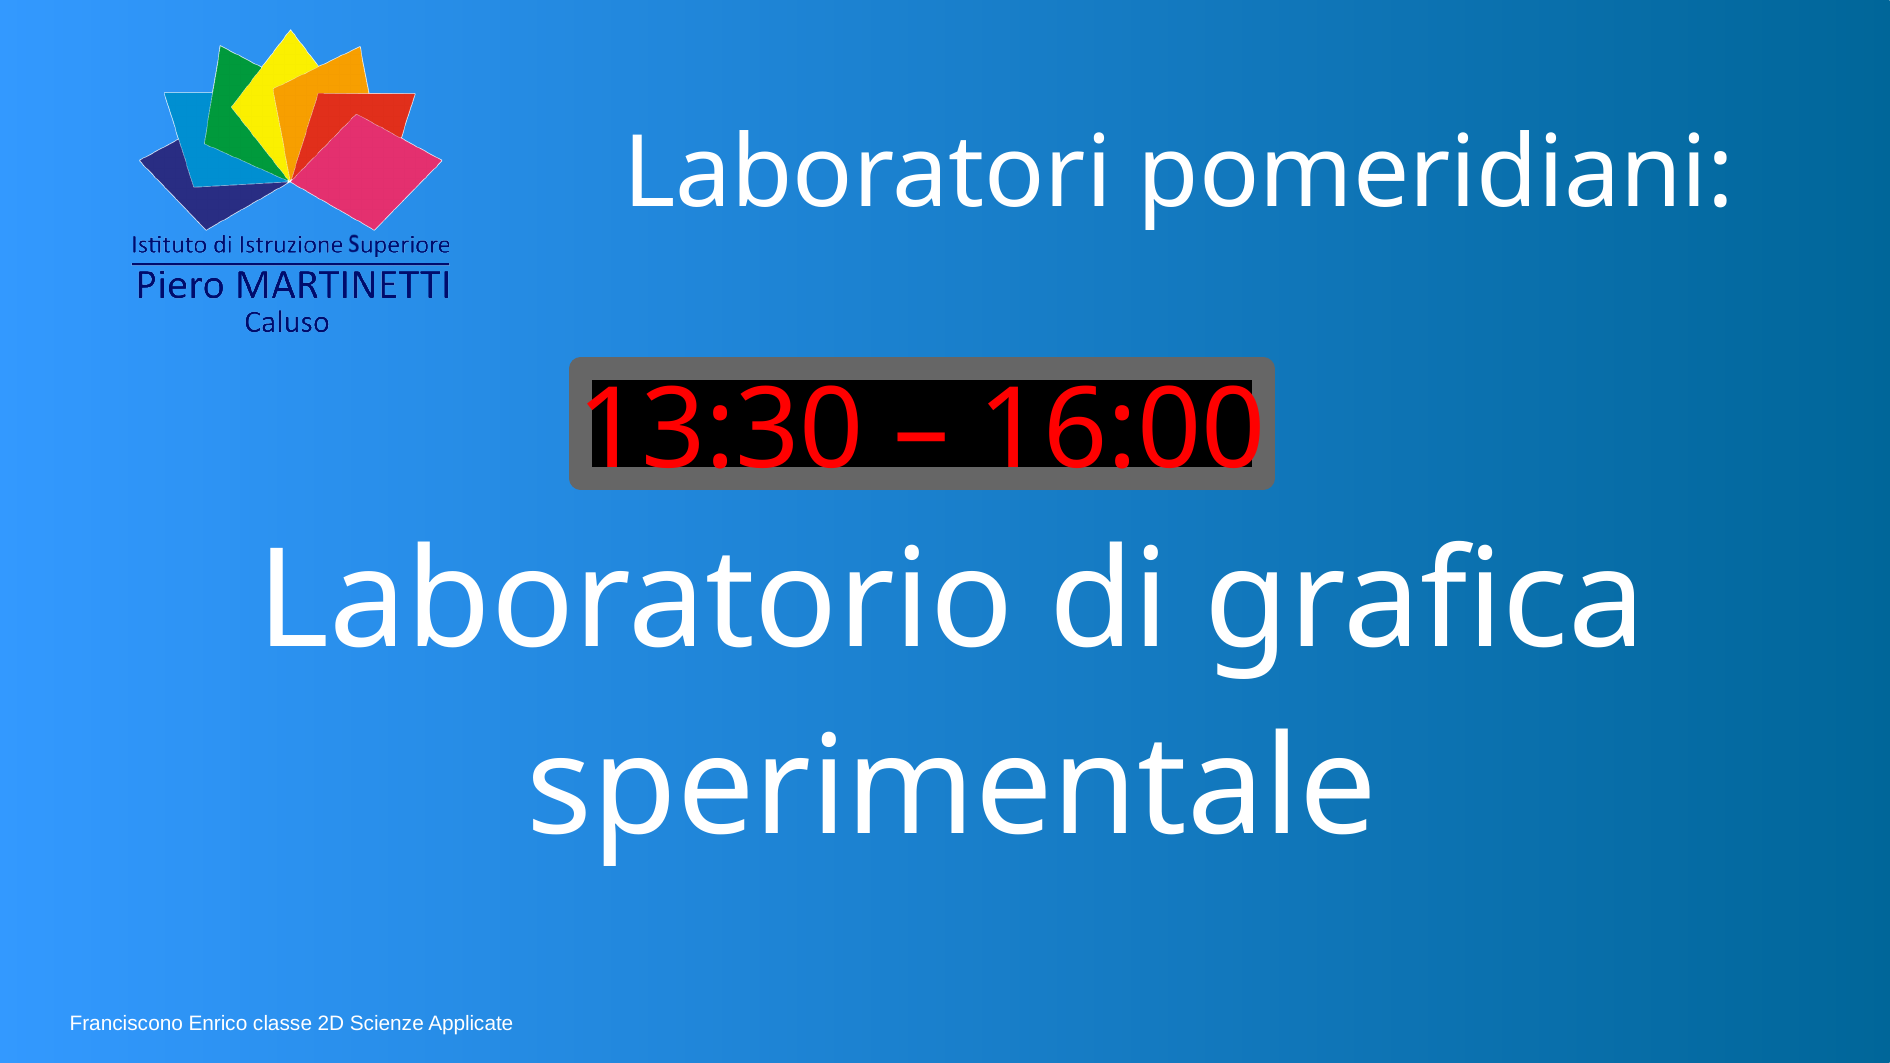

Laboratori pomeridiani:
13:30 – 16:00
Laboratorio di grafica sperimentale
Franciscono Enrico classe 2D Scienze Applicate